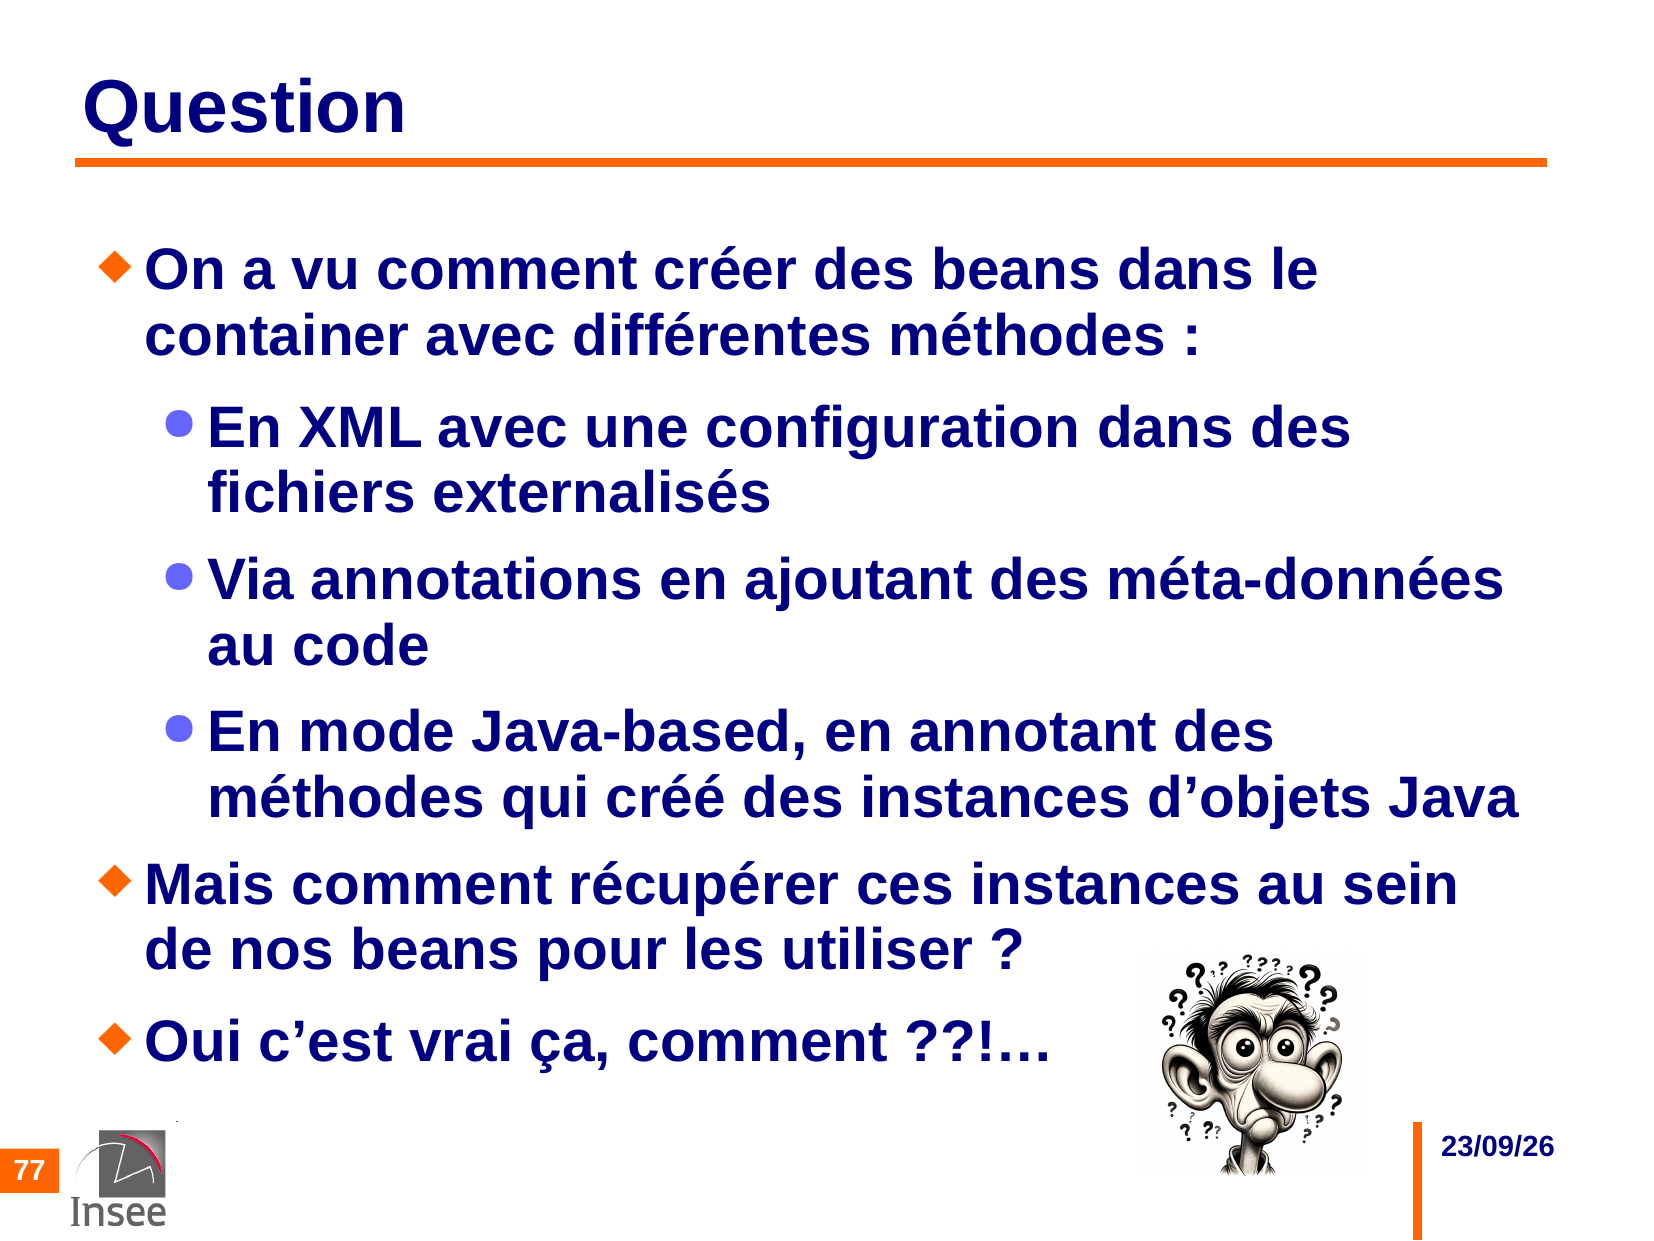

# Question
On a vu comment créer des beans dans le container avec différentes méthodes :
En XML avec une configuration dans des fichiers externalisés
Via annotations en ajoutant des méta-données au code
En mode Java-based, en annotant des méthodes qui créé des instances d’objets Java
Mais comment récupérer ces instances au sein de nos beans pour les utiliser ?
Oui c’est vrai ça, comment ??!…
77